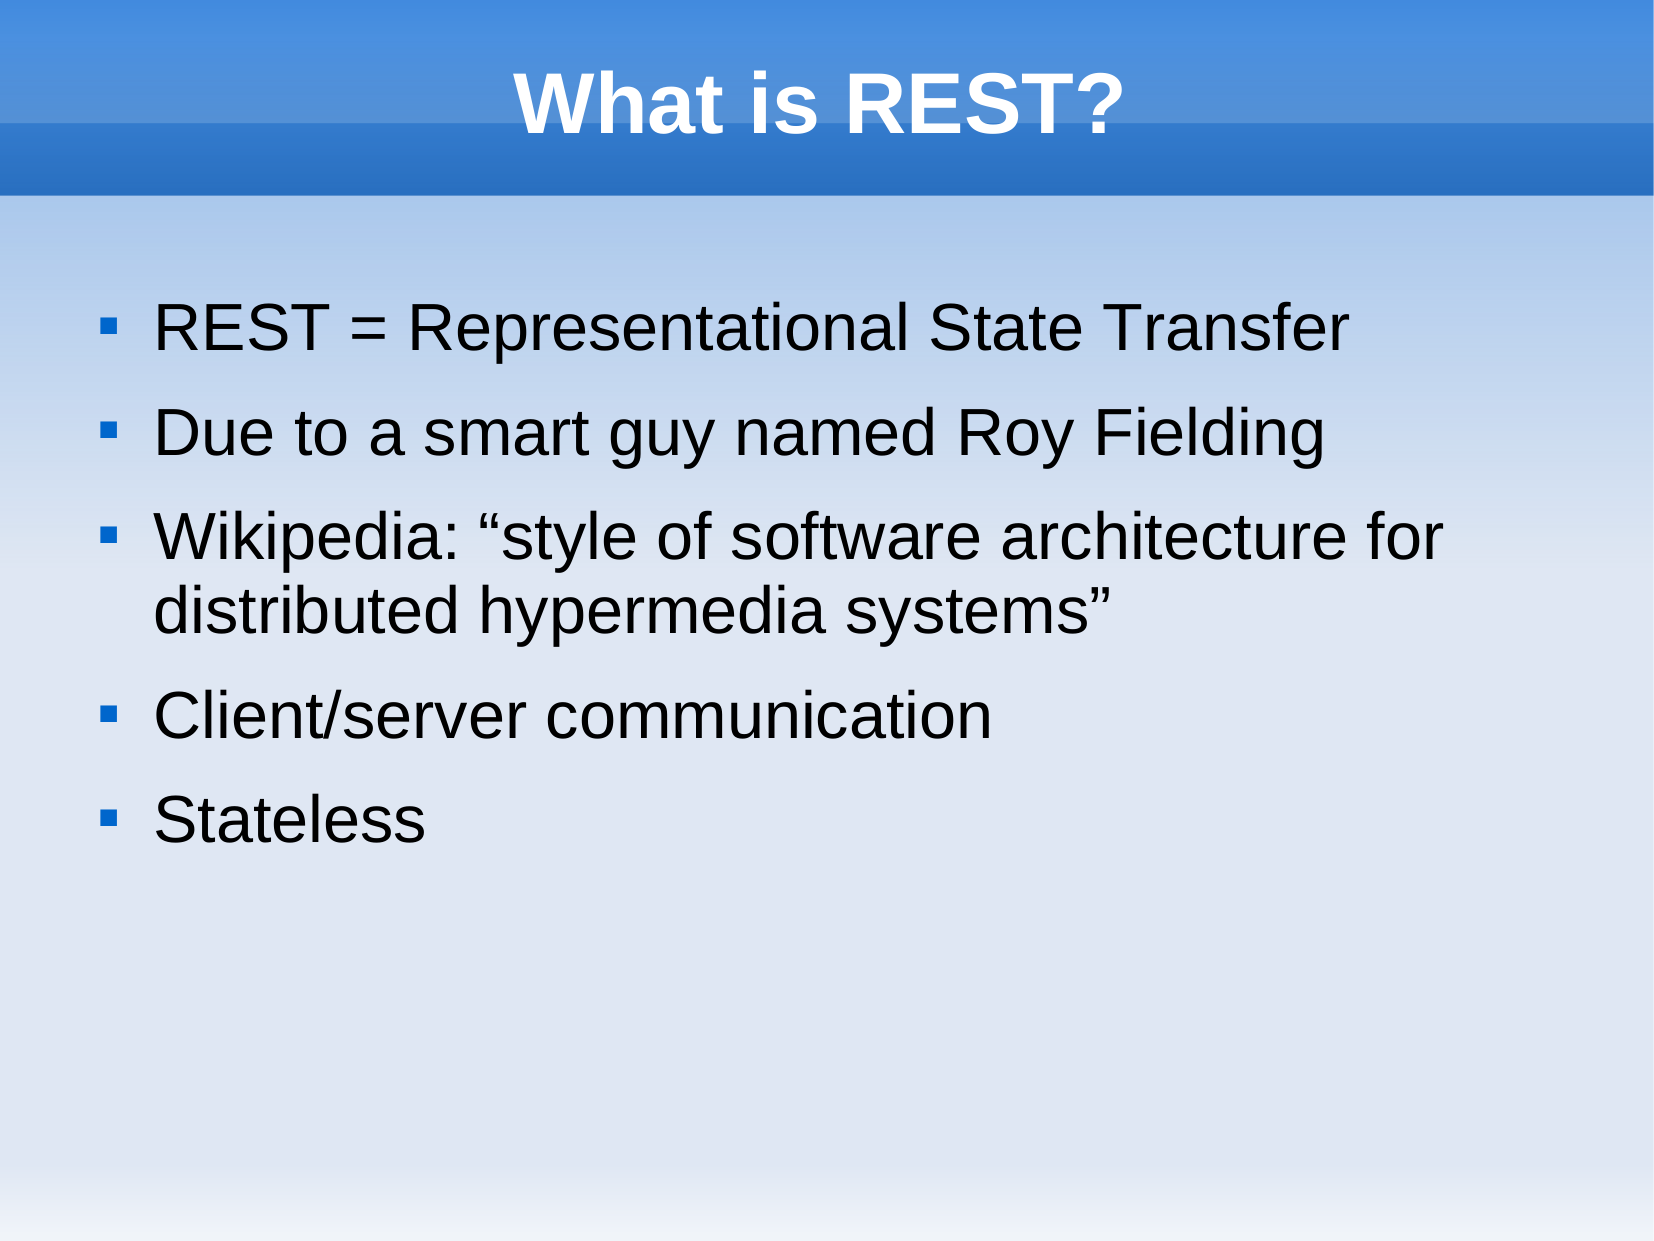

# What is REST?
REST = Representational State Transfer
Due to a smart guy named Roy Fielding
Wikipedia: “style of software architecture for distributed hypermedia systems”
Client/server communication
Stateless